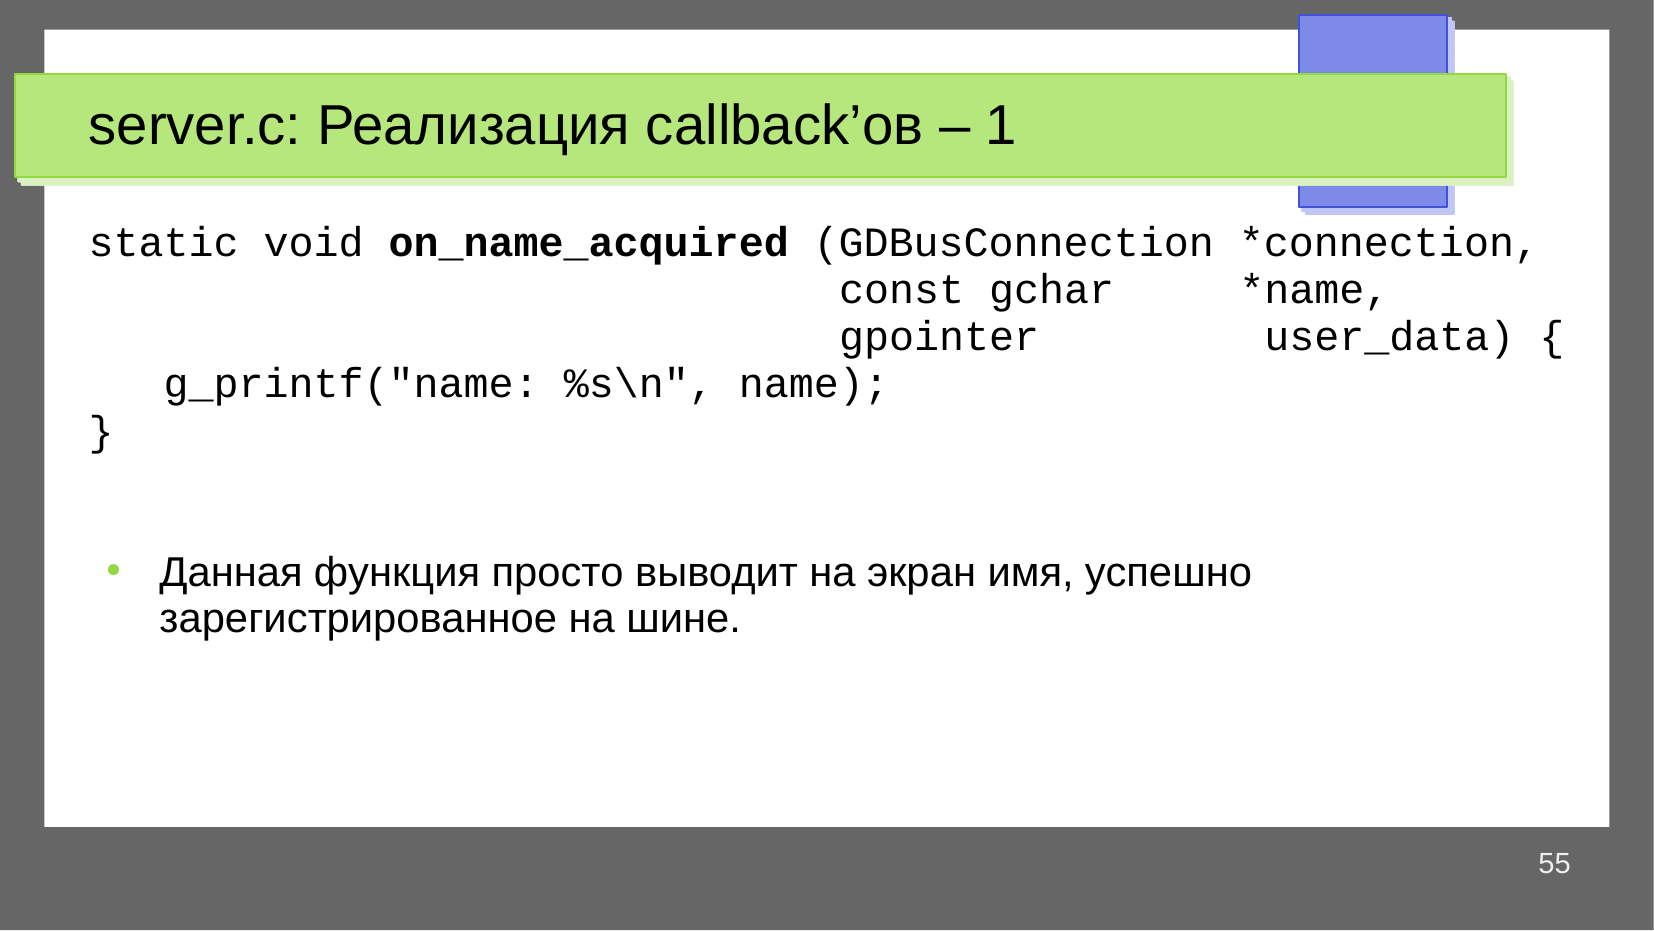

# server.c: Реализация callback’ов – 1
static void on_name_acquired (GDBusConnection *connection,
 const gchar *name,
 gpointer user_data) {
	g_printf("name: %s\n", name);
}
Данная функция просто выводит на экран имя, успешно зарегистрированное на шине.
55